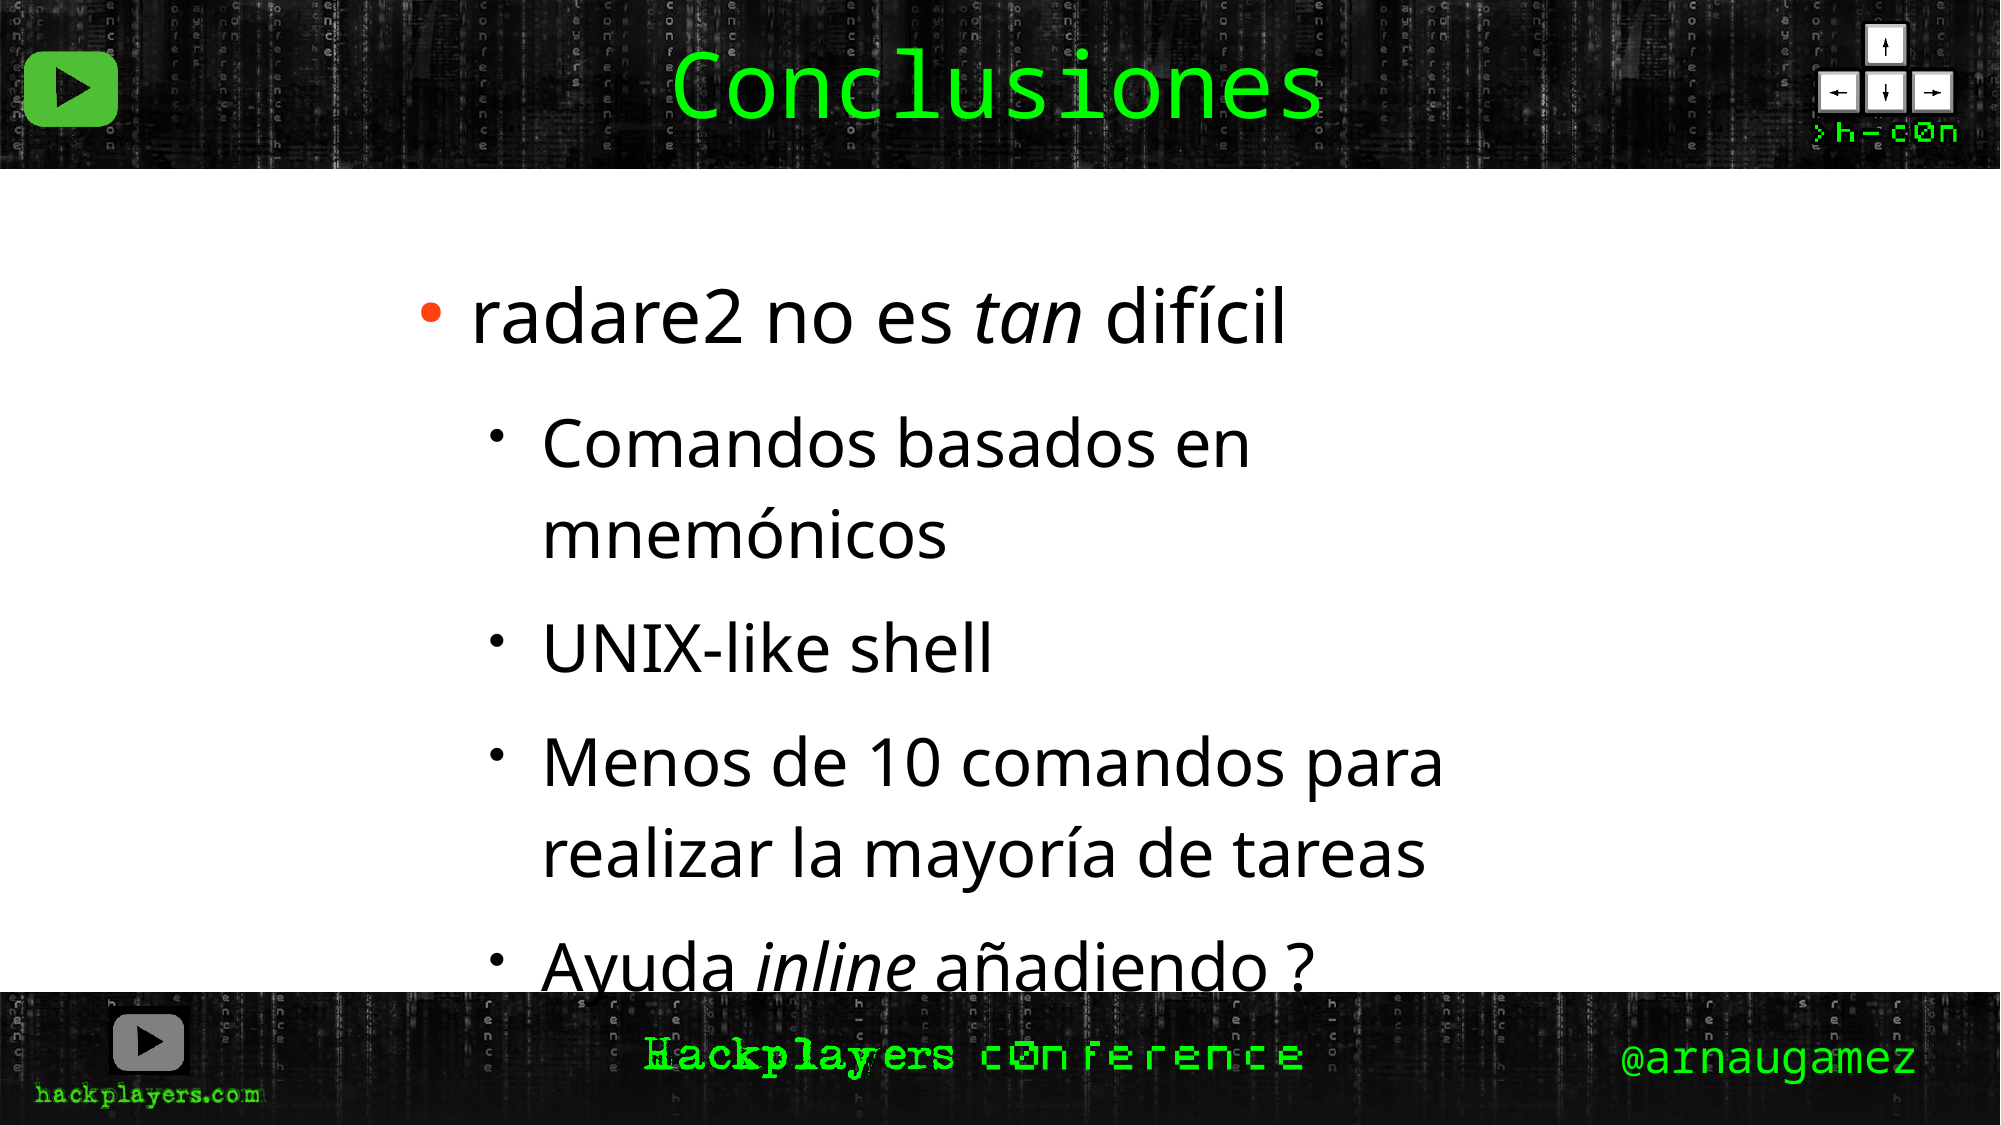

# Conclusiones
radare2 no es tan difícil
Comandos basados en mnemónicos
UNIX-like shell
Menos de 10 comandos para realizar la mayoría de tareas
Ayuda inline añadiendo ?